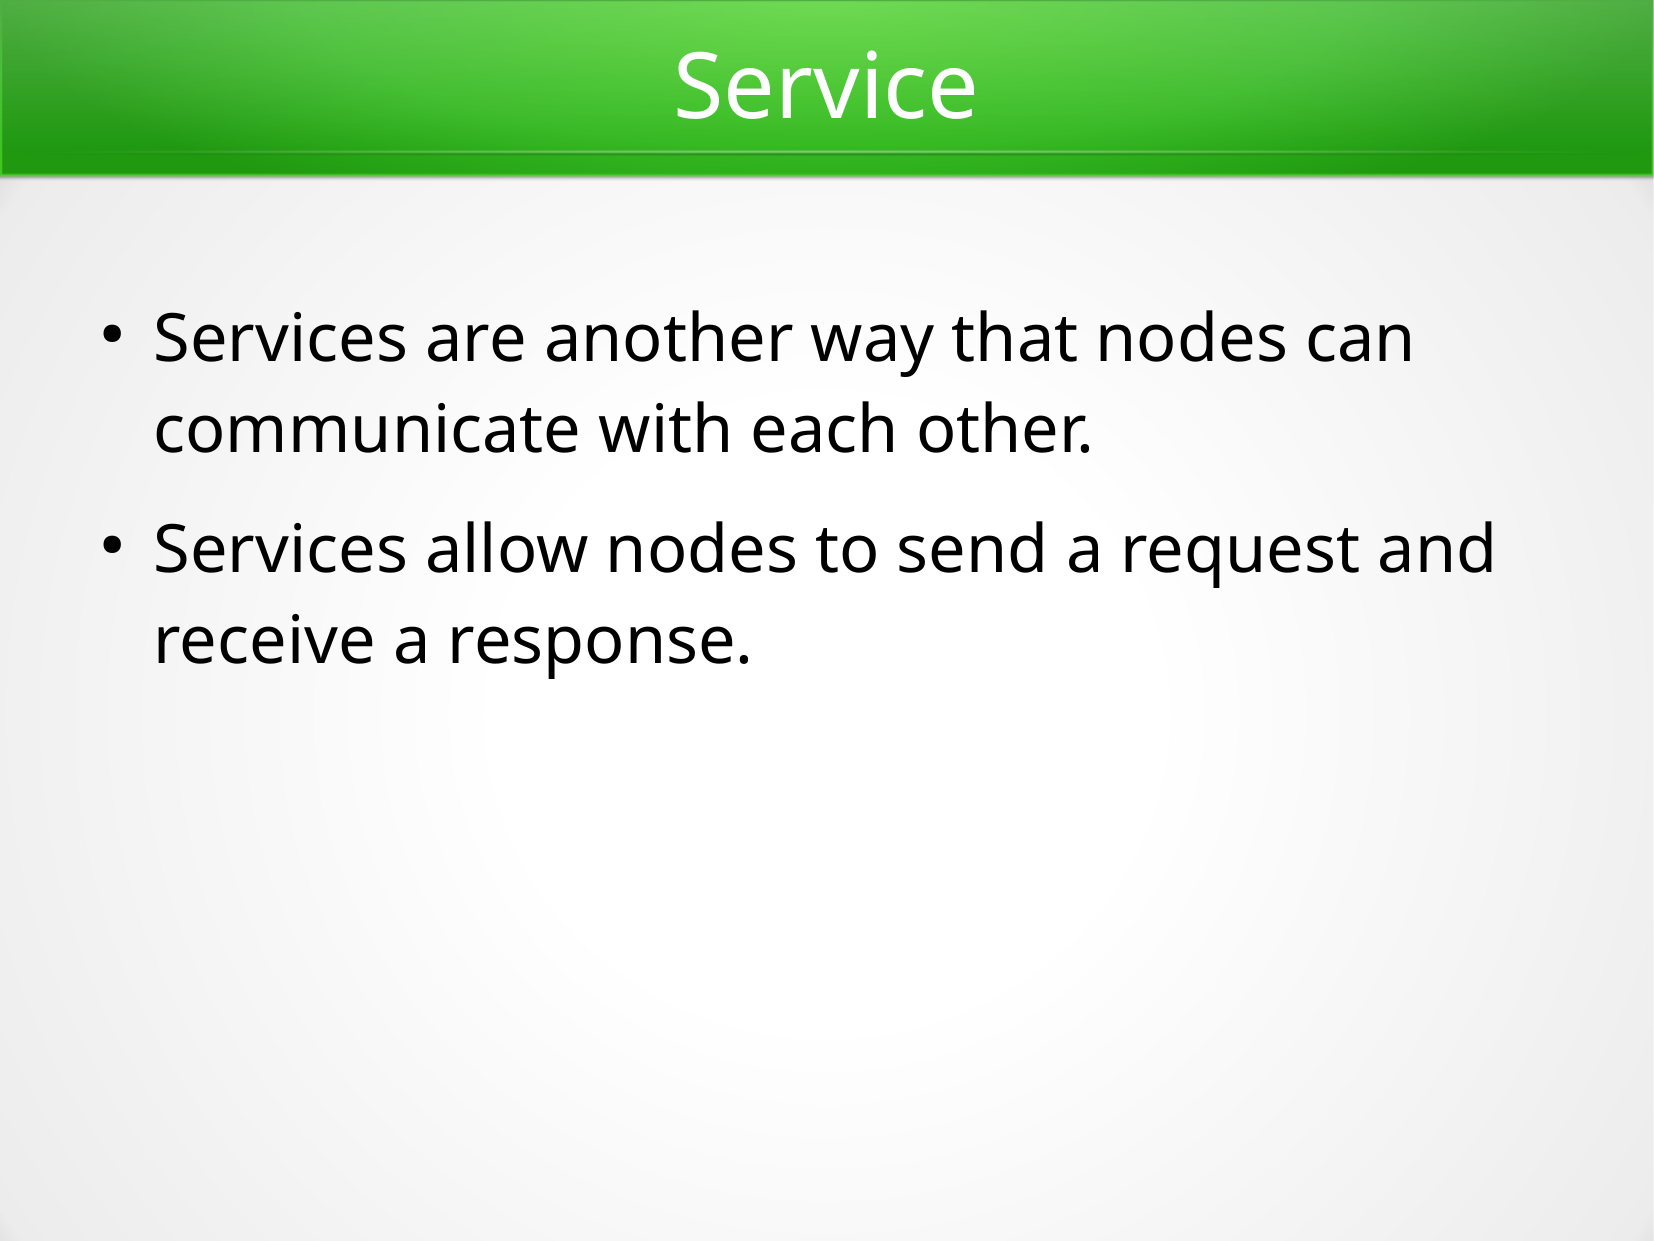

# Service
Services are another way that nodes can communicate with each other.
Services allow nodes to send a request and receive a response.